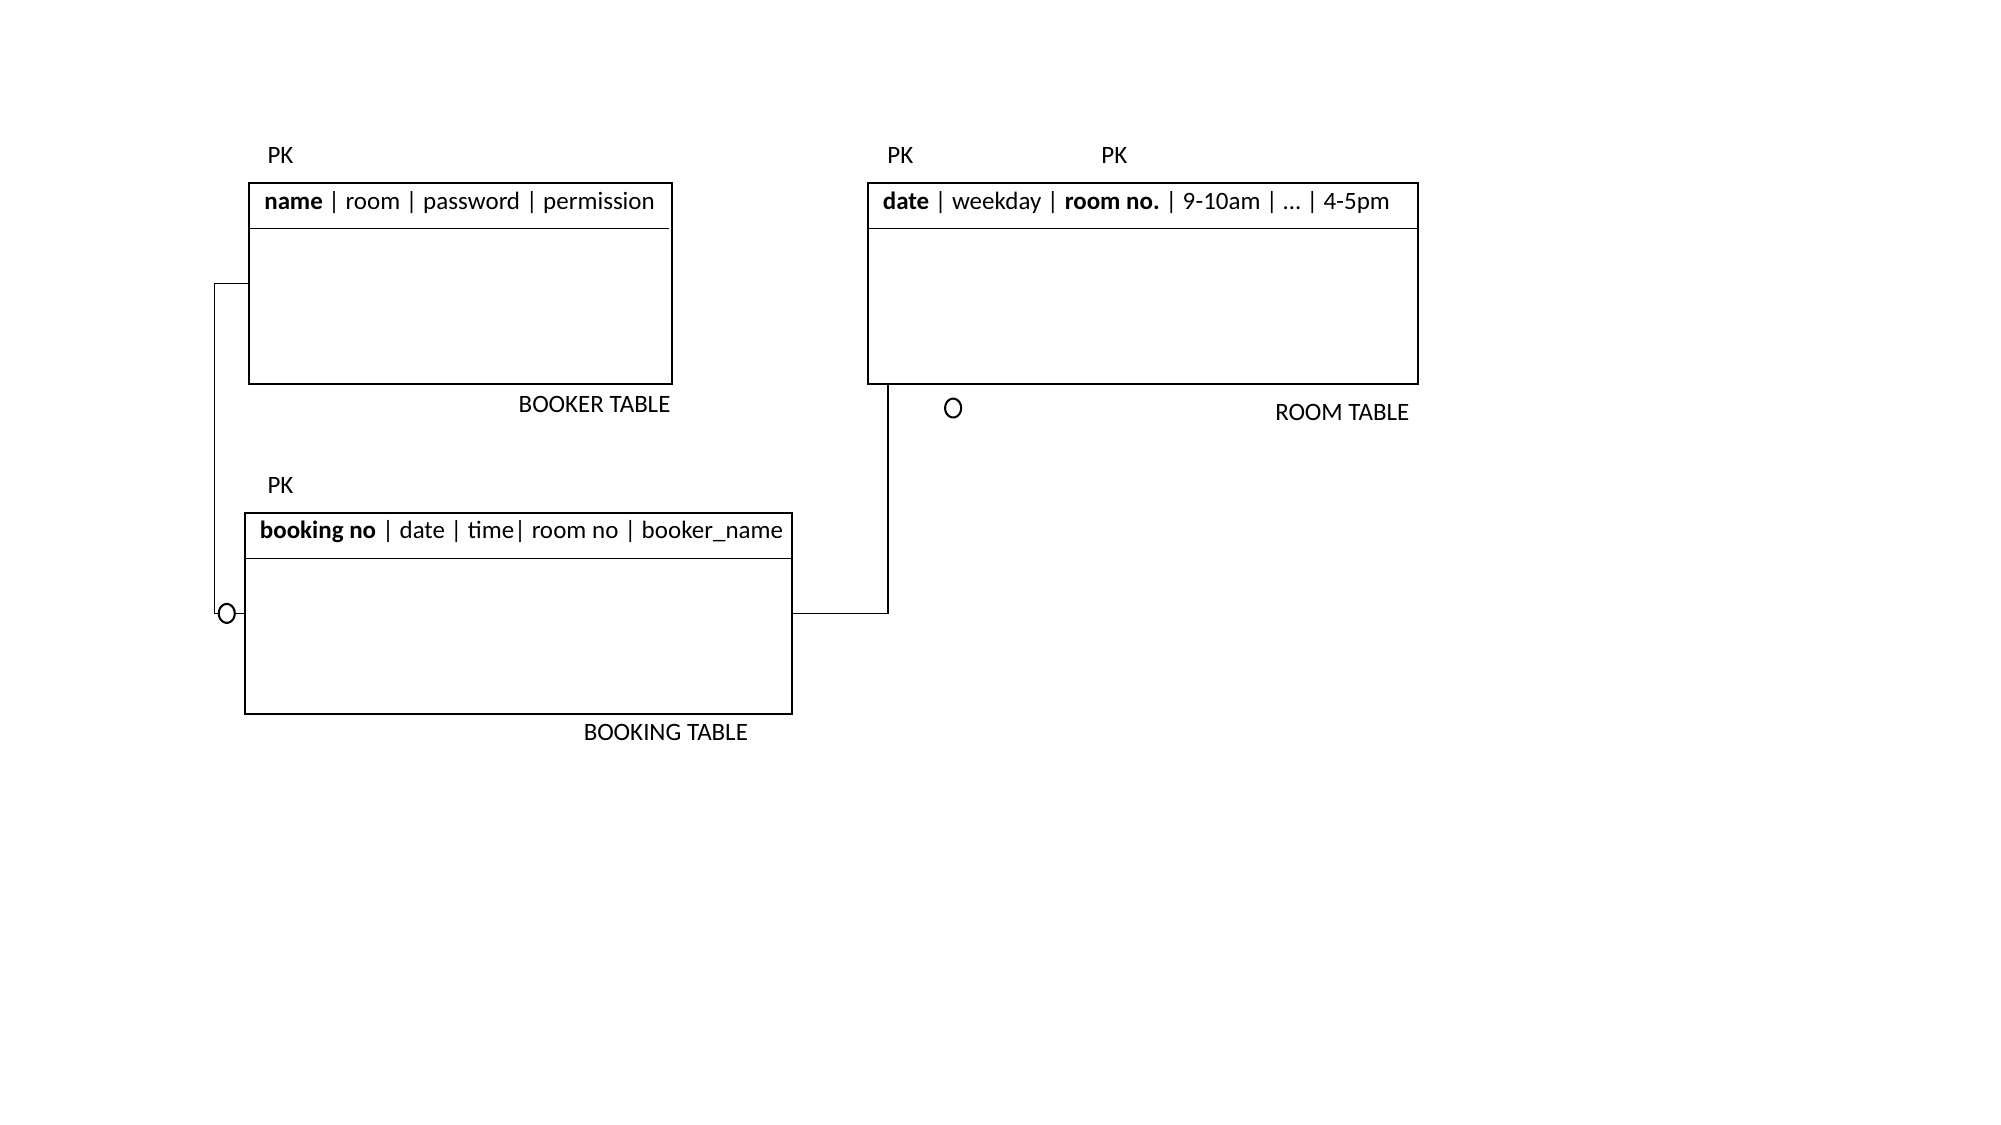

PK
PK
PK
name | room | password | permission
date | weekday | room no. | 9-10am | … | 4-5pm
BOOKER TABLE
ROOM TABLE
PK
booking no | date | time| room no | booker_name
BOOKING TABLE